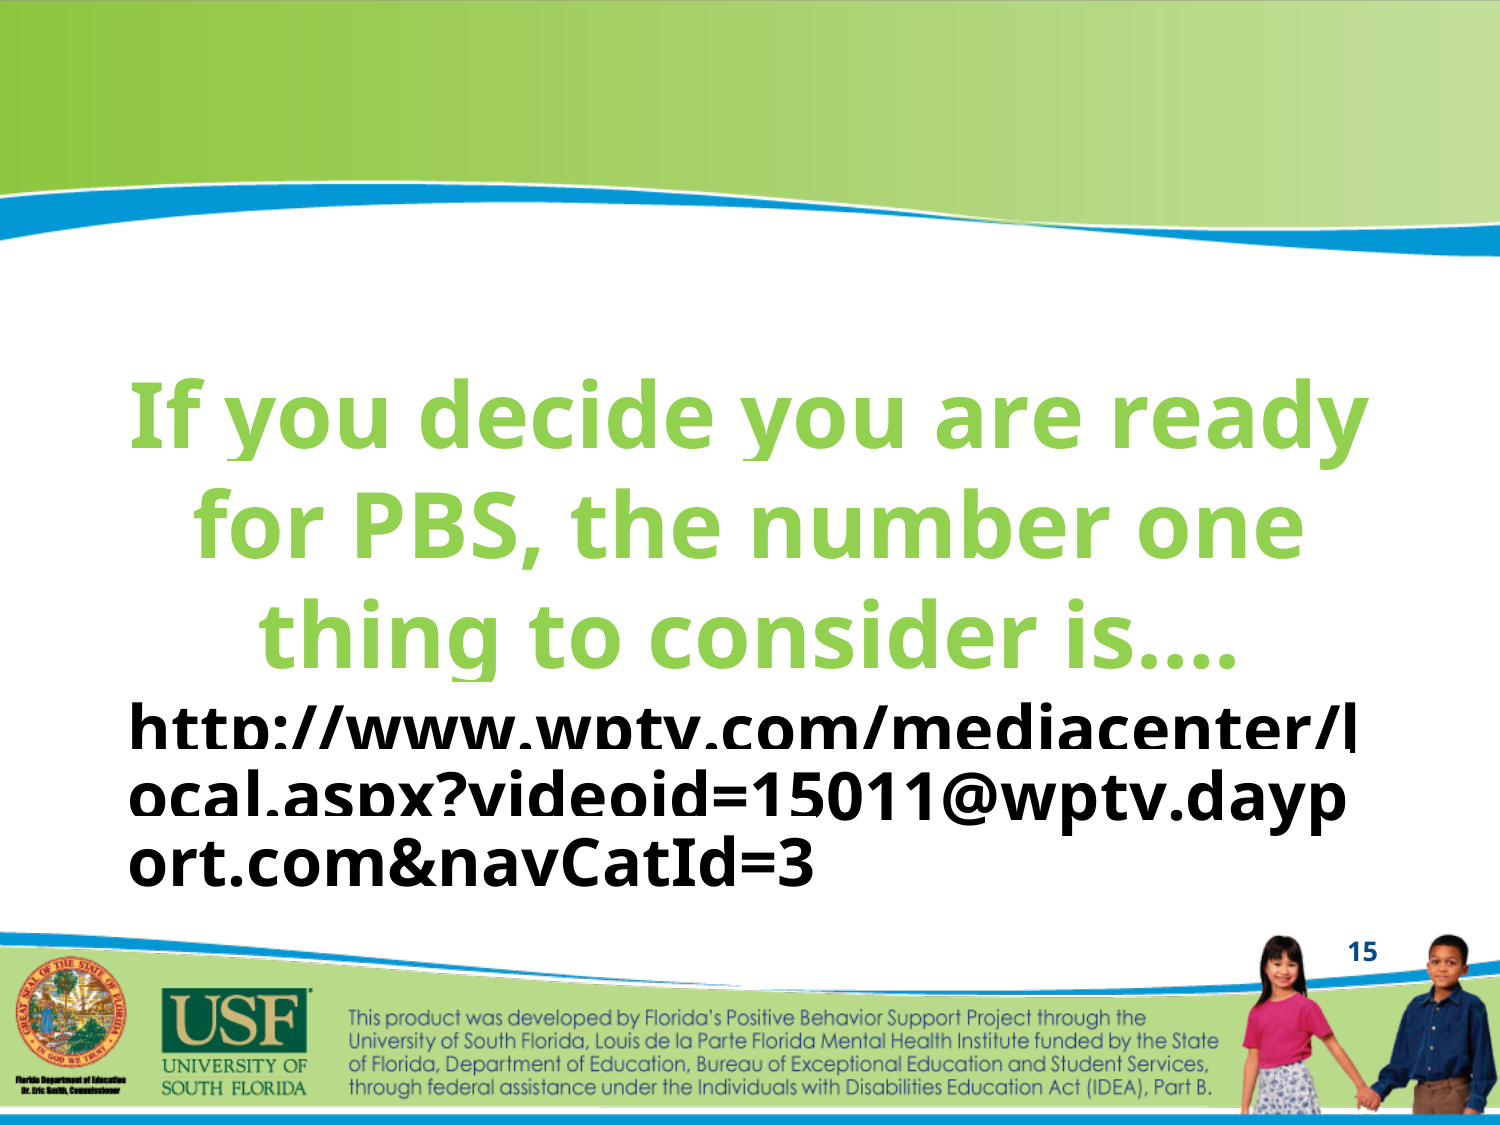

# If you decide you are ready for PBS, the number one thing to consider is…. http://www.wptv.com/mediacenter/local.aspx?videoid=15011@wptv.dayport.com&navCatId=3